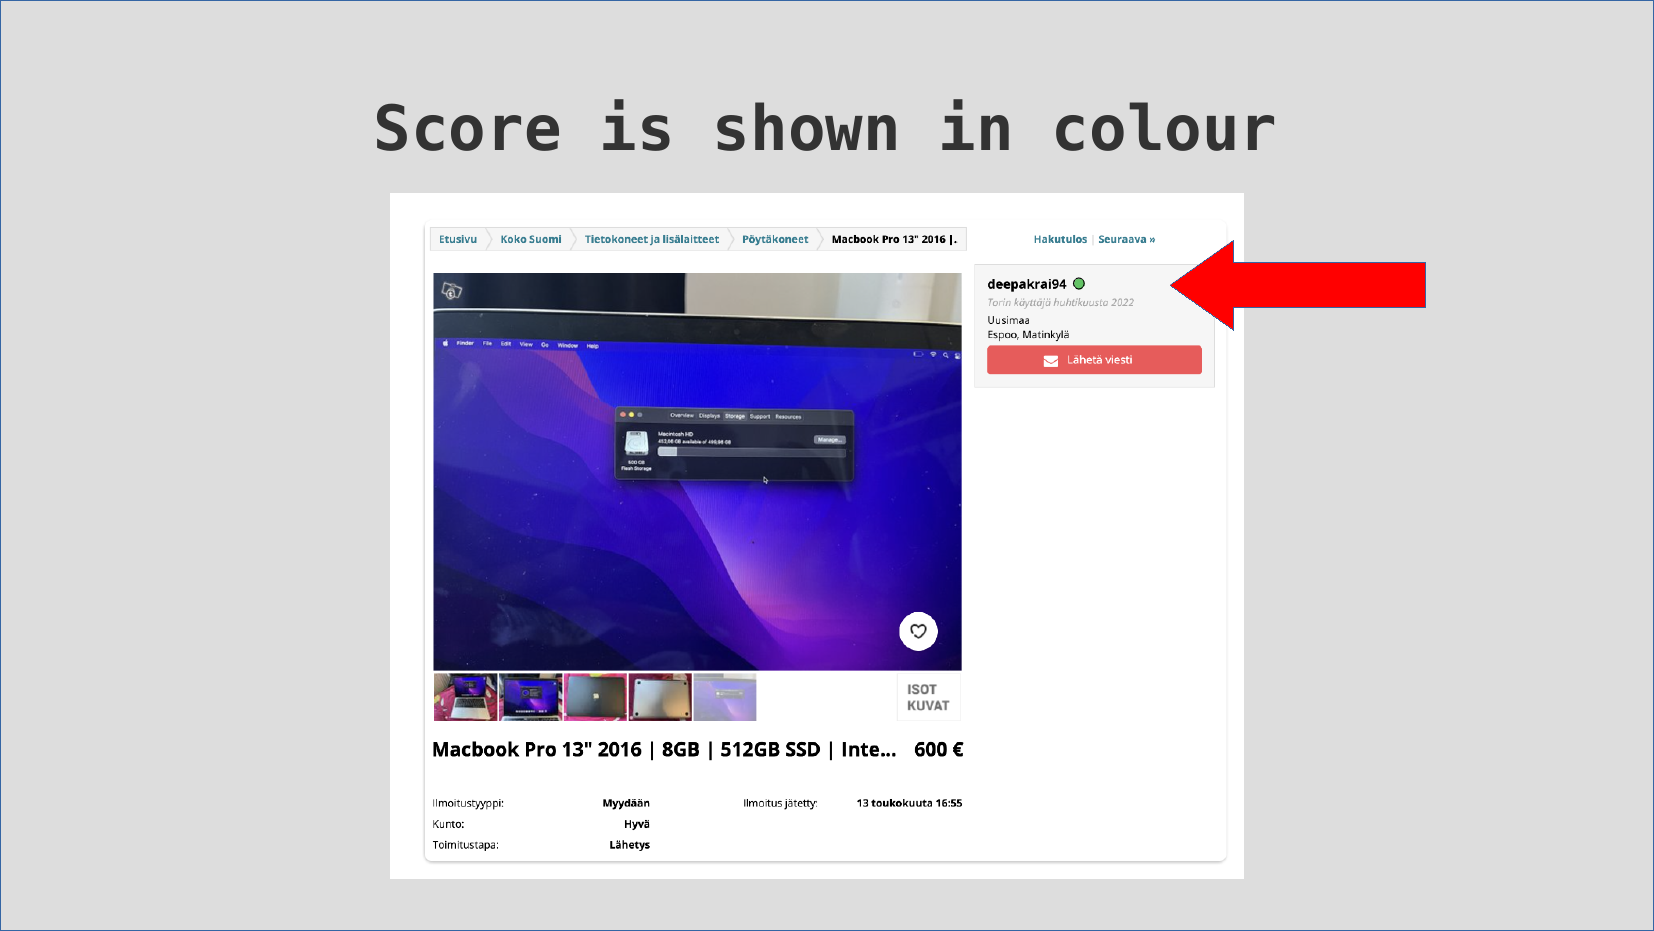

#
Score is shown in colour
6